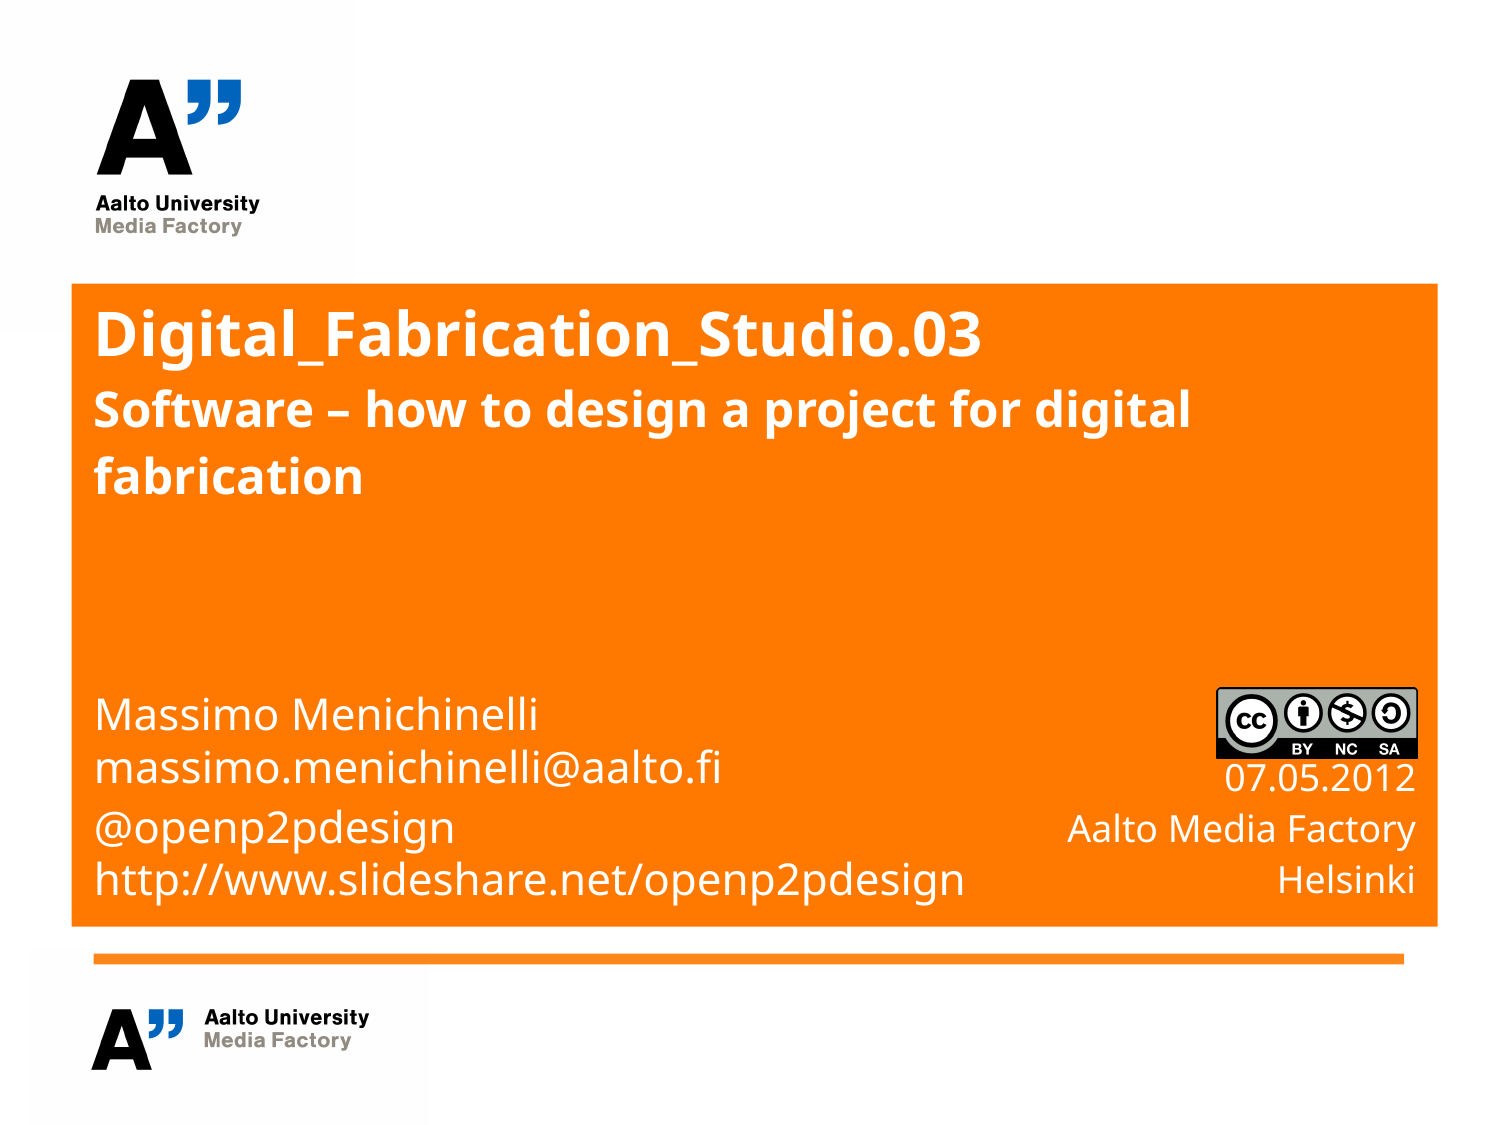

#
Digital_Fabrication_Studio.03
Software – how to design a project for digital fabrication
Massimo Menichinelli
massimo.menichinelli@aalto.fi
@openp2pdesign
http://www.slideshare.net/openp2pdesign
07.05.2012
Aalto Media Factory
Helsinki